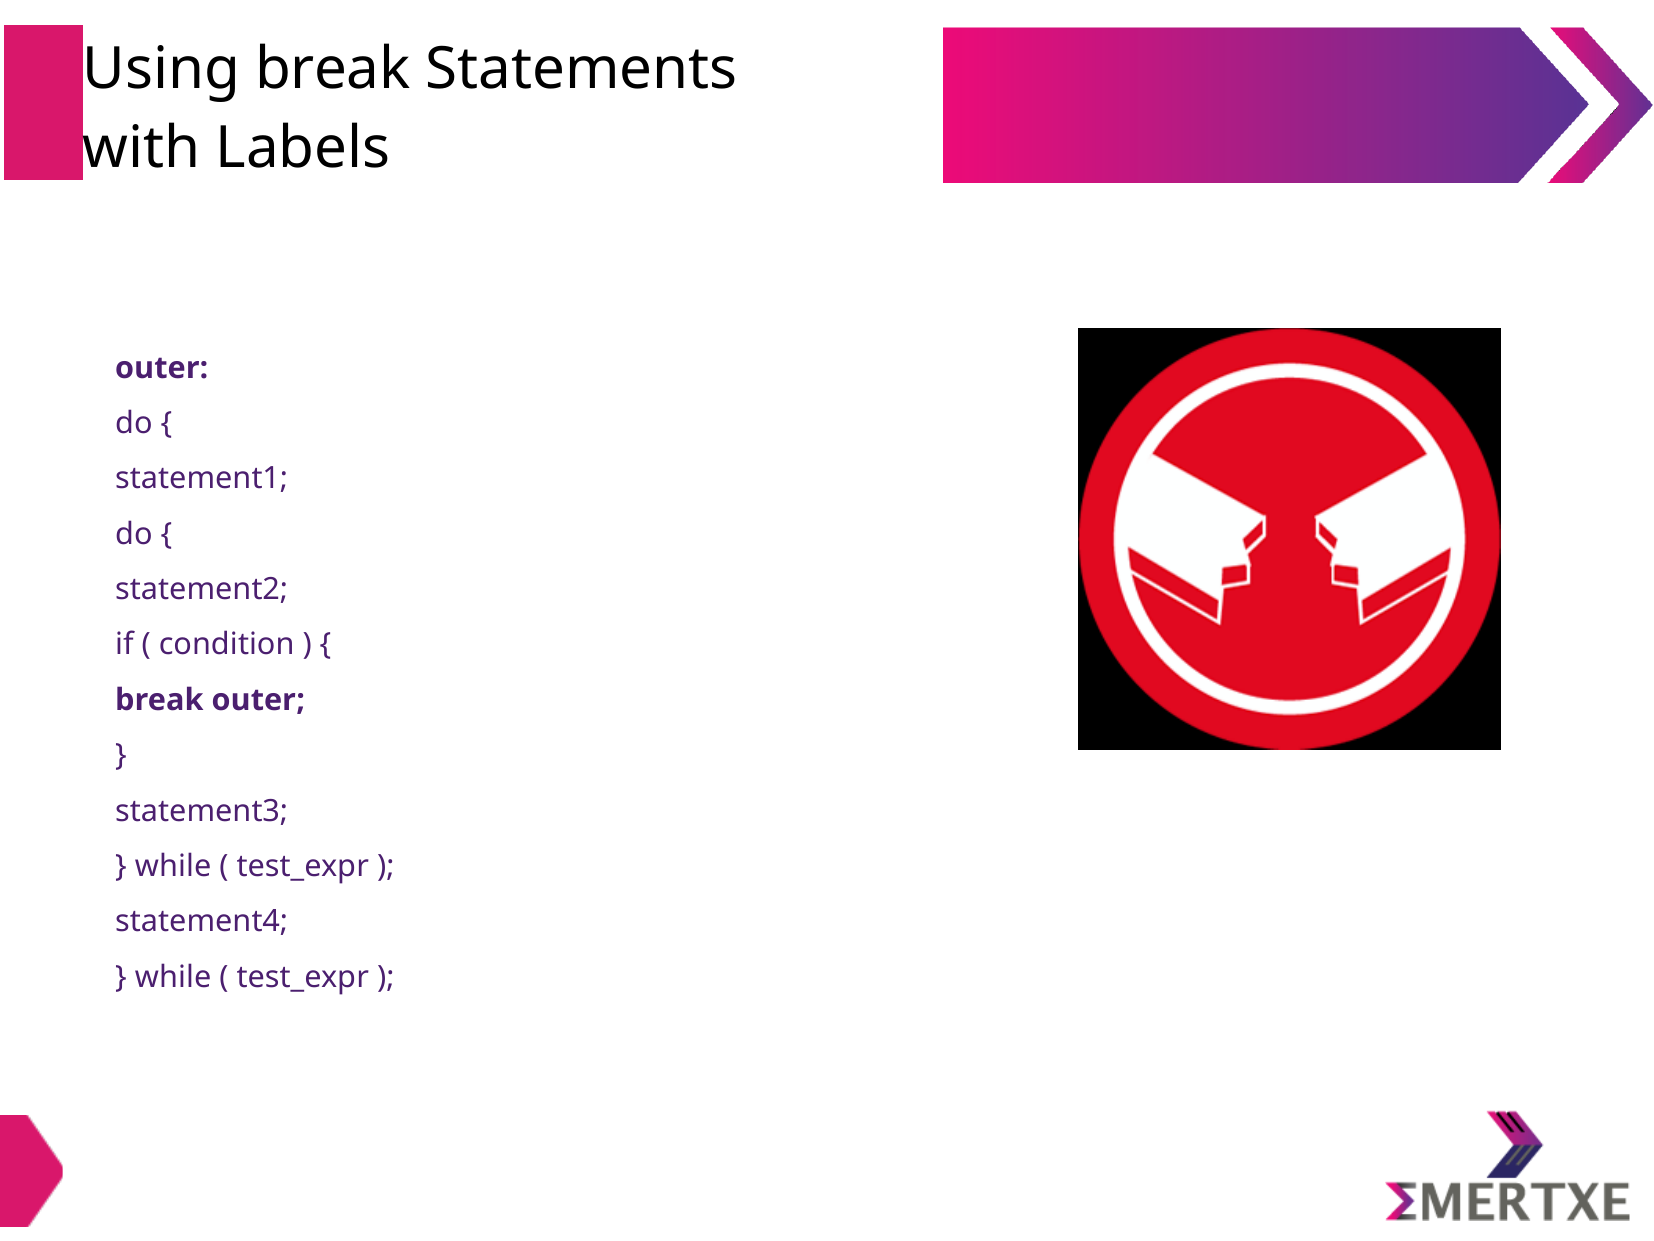

# Using break Statements with Labels
outer:
do {
statement1;
do {
statement2;
if ( condition ) {
break outer;
}
statement3;
} while ( test_expr );
statement4;
} while ( test_expr );